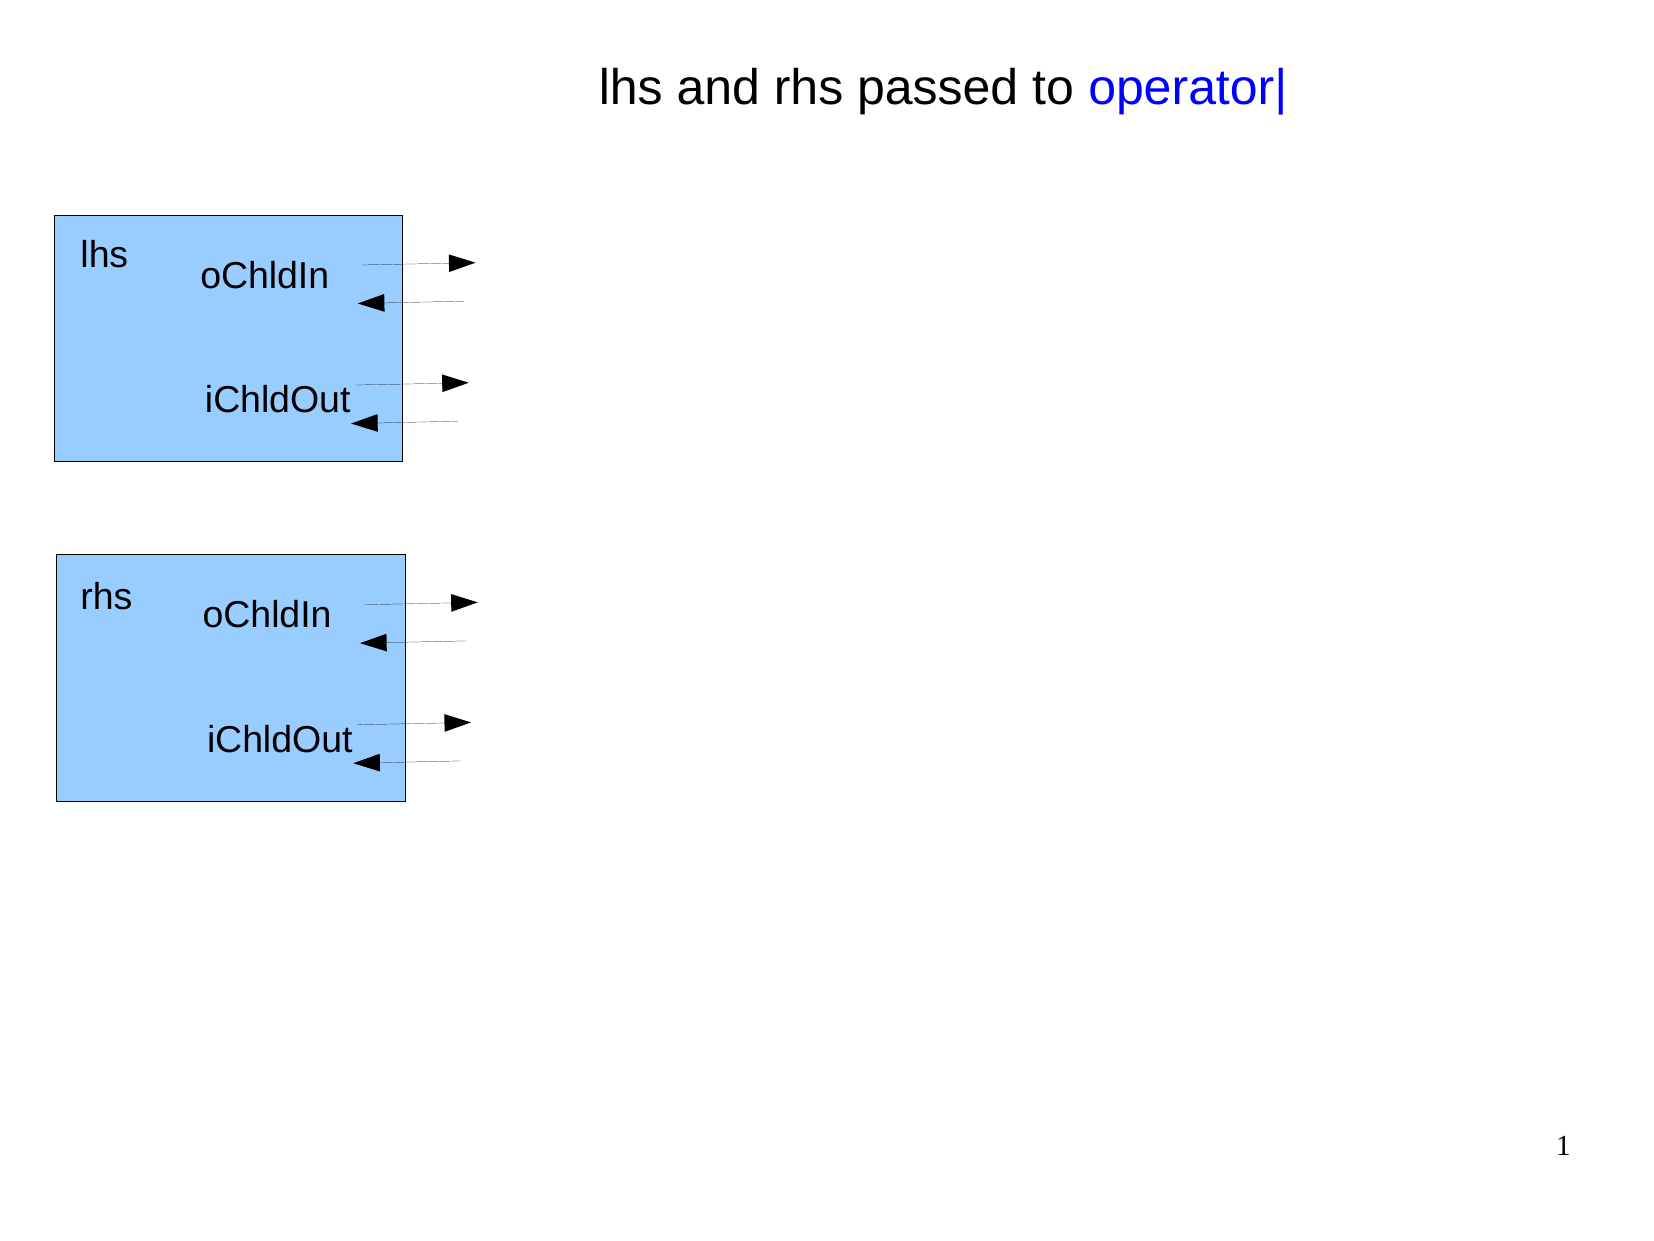

lhs and rhs passed to operator|
lhs
oChldIn
iChldOut
rhs
oChldIn
iChldOut
1